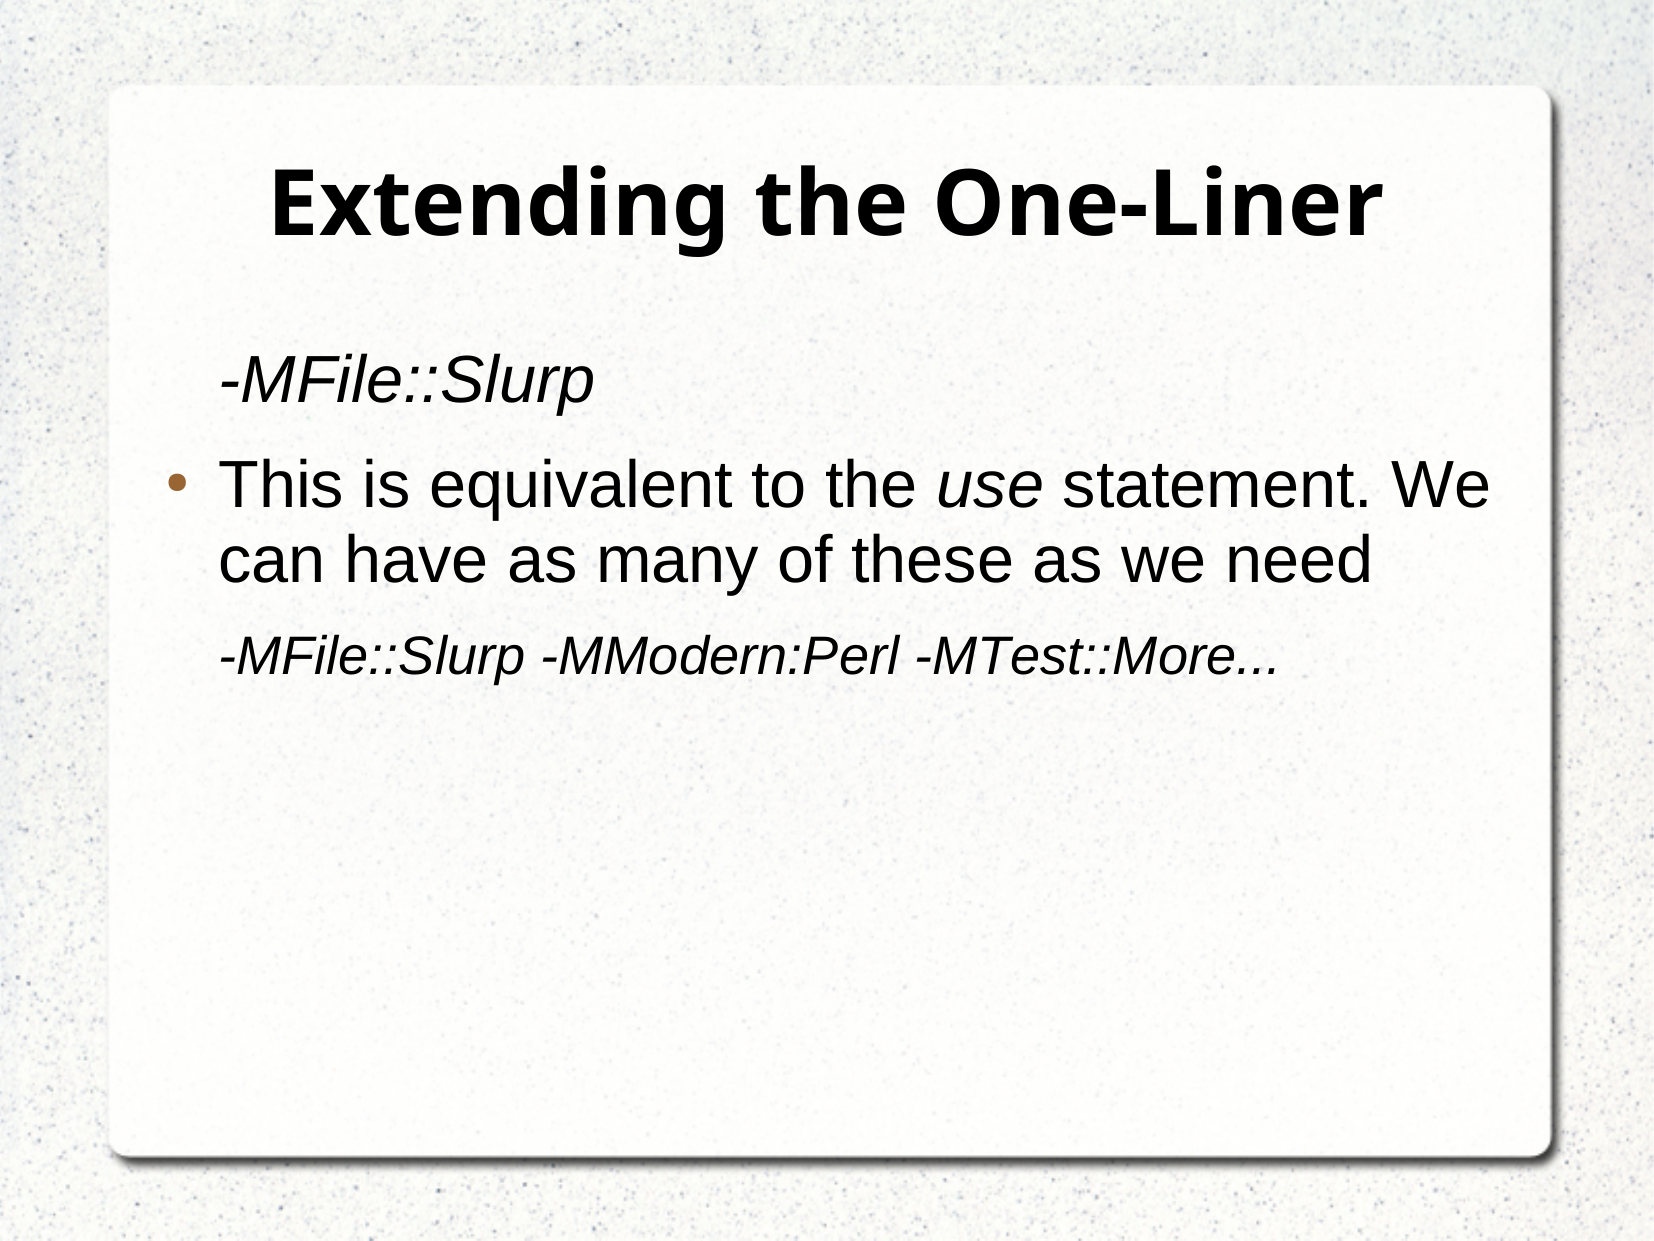

# Extending the One-Liner
-MFile::Slurp
This is equivalent to the use statement. We can have as many of these as we need
-MFile::Slurp -MModern:Perl -MTest::More...